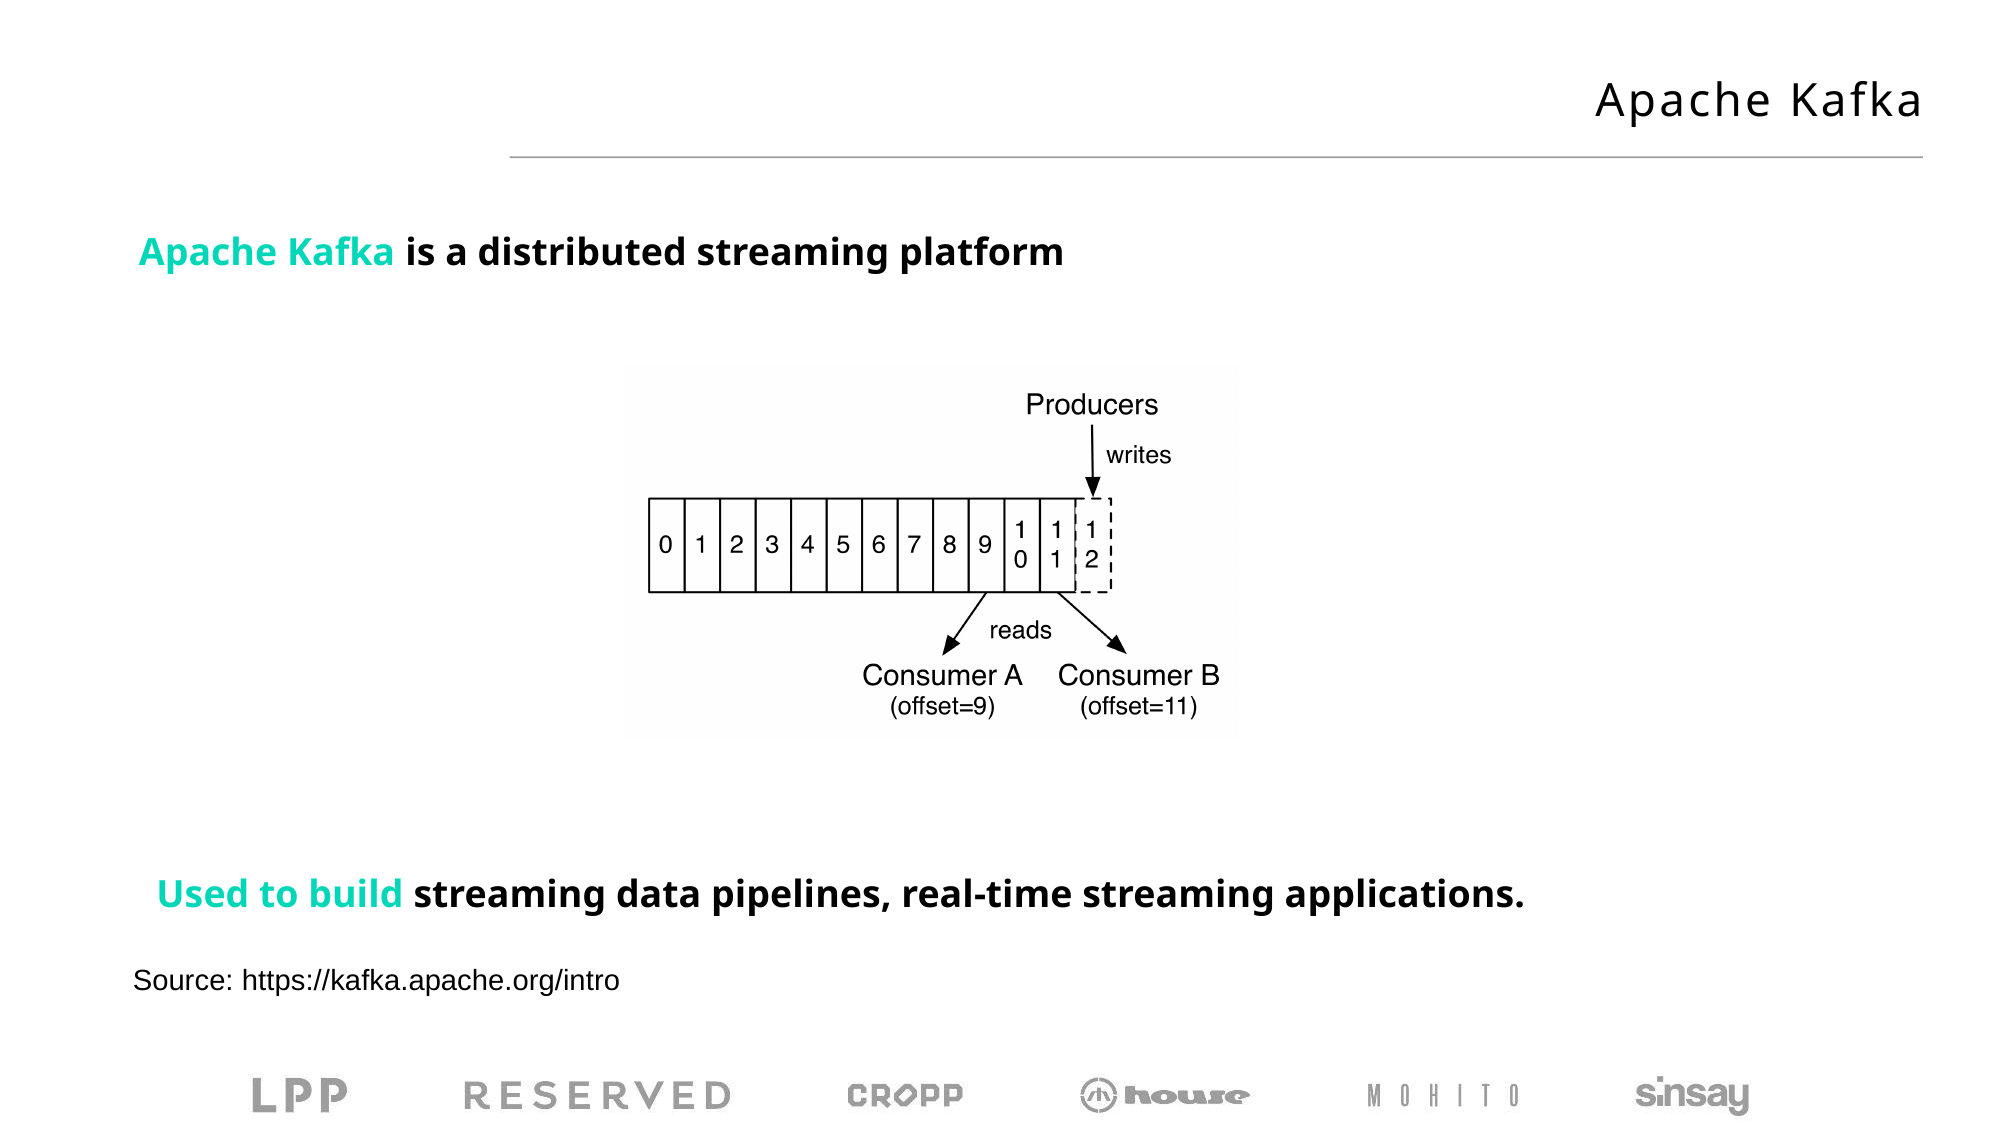

# Apache Kafka
Apache Kafka is a distributed streaming platform
Used to build streaming data pipelines, real-time streaming applications.
Source: https://kafka.apache.org/intro